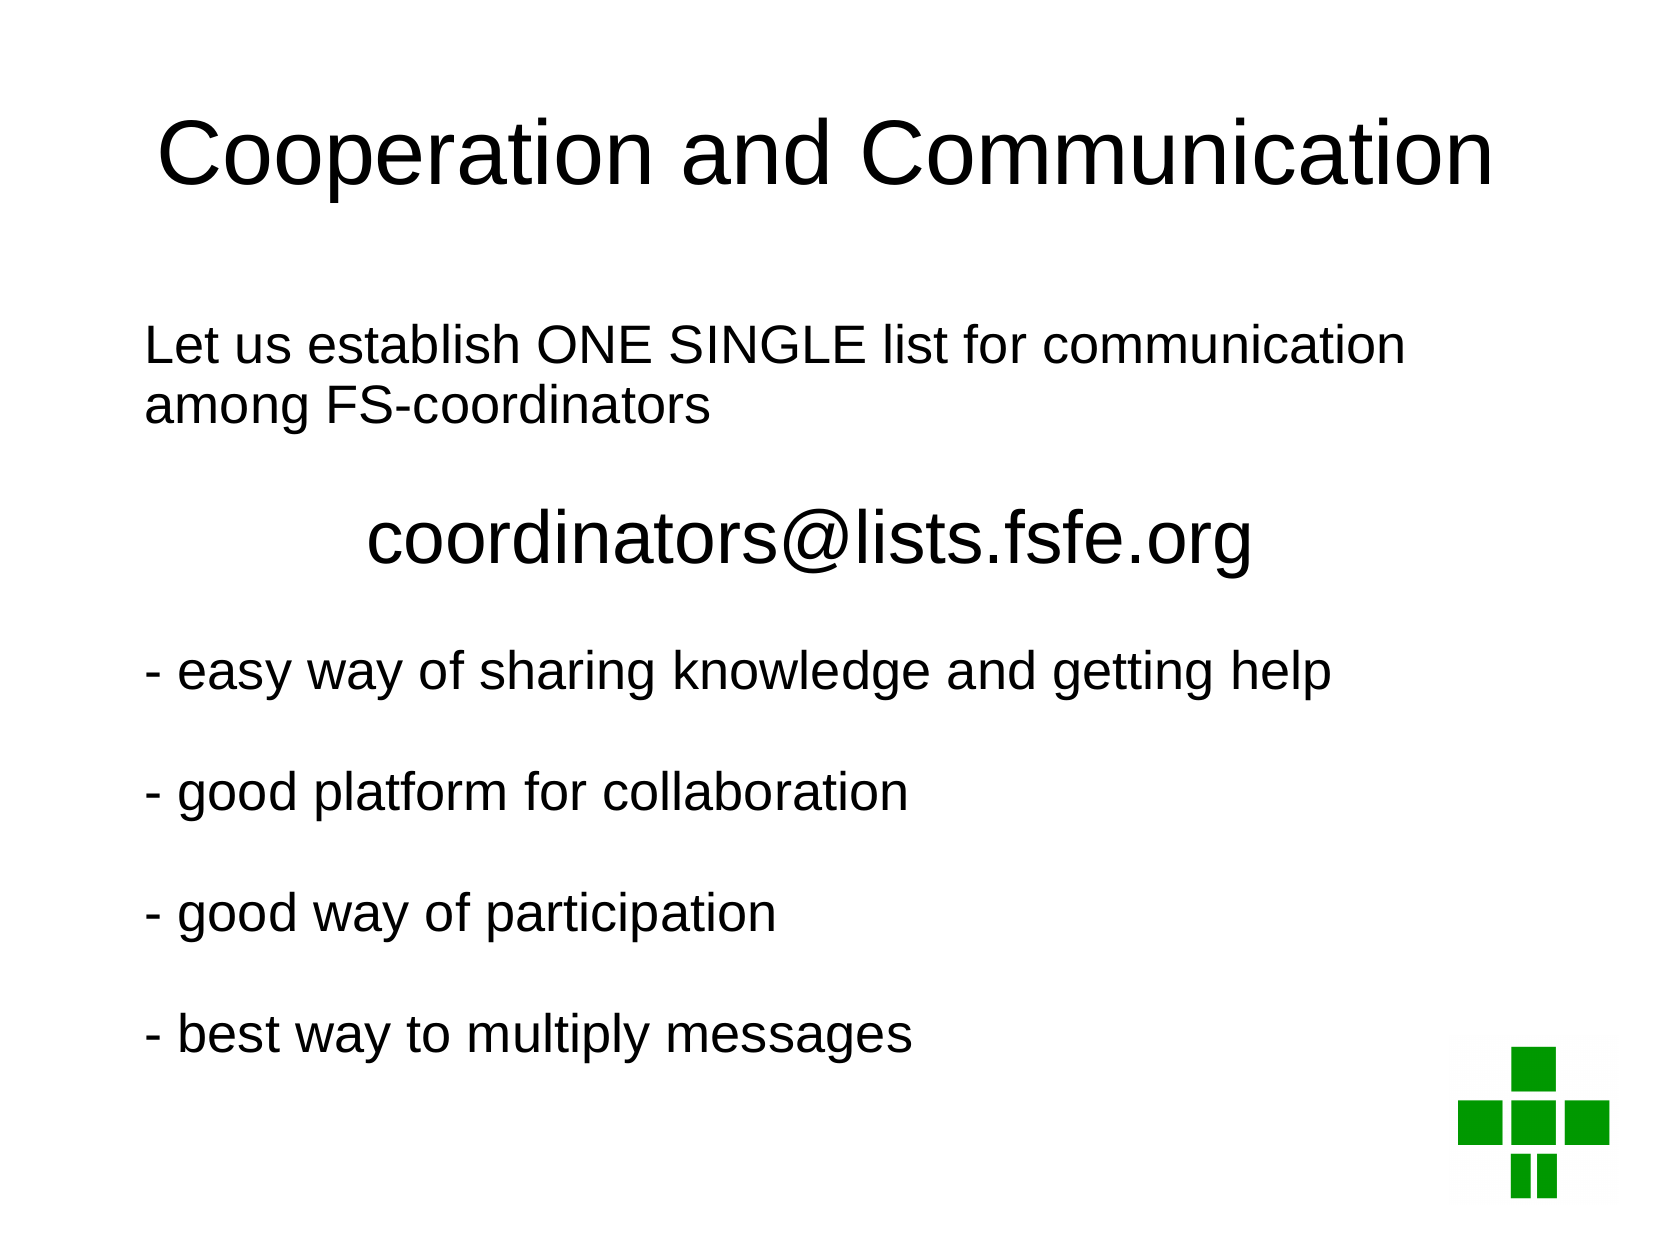

# Cooperation and Communication
Let us establish ONE SINGLE list for communication among FS-coordinators
			coordinators@lists.fsfe.org
- easy way of sharing knowledge and getting help
- good platform for collaboration
- good way of participation
- best way to multiply messages